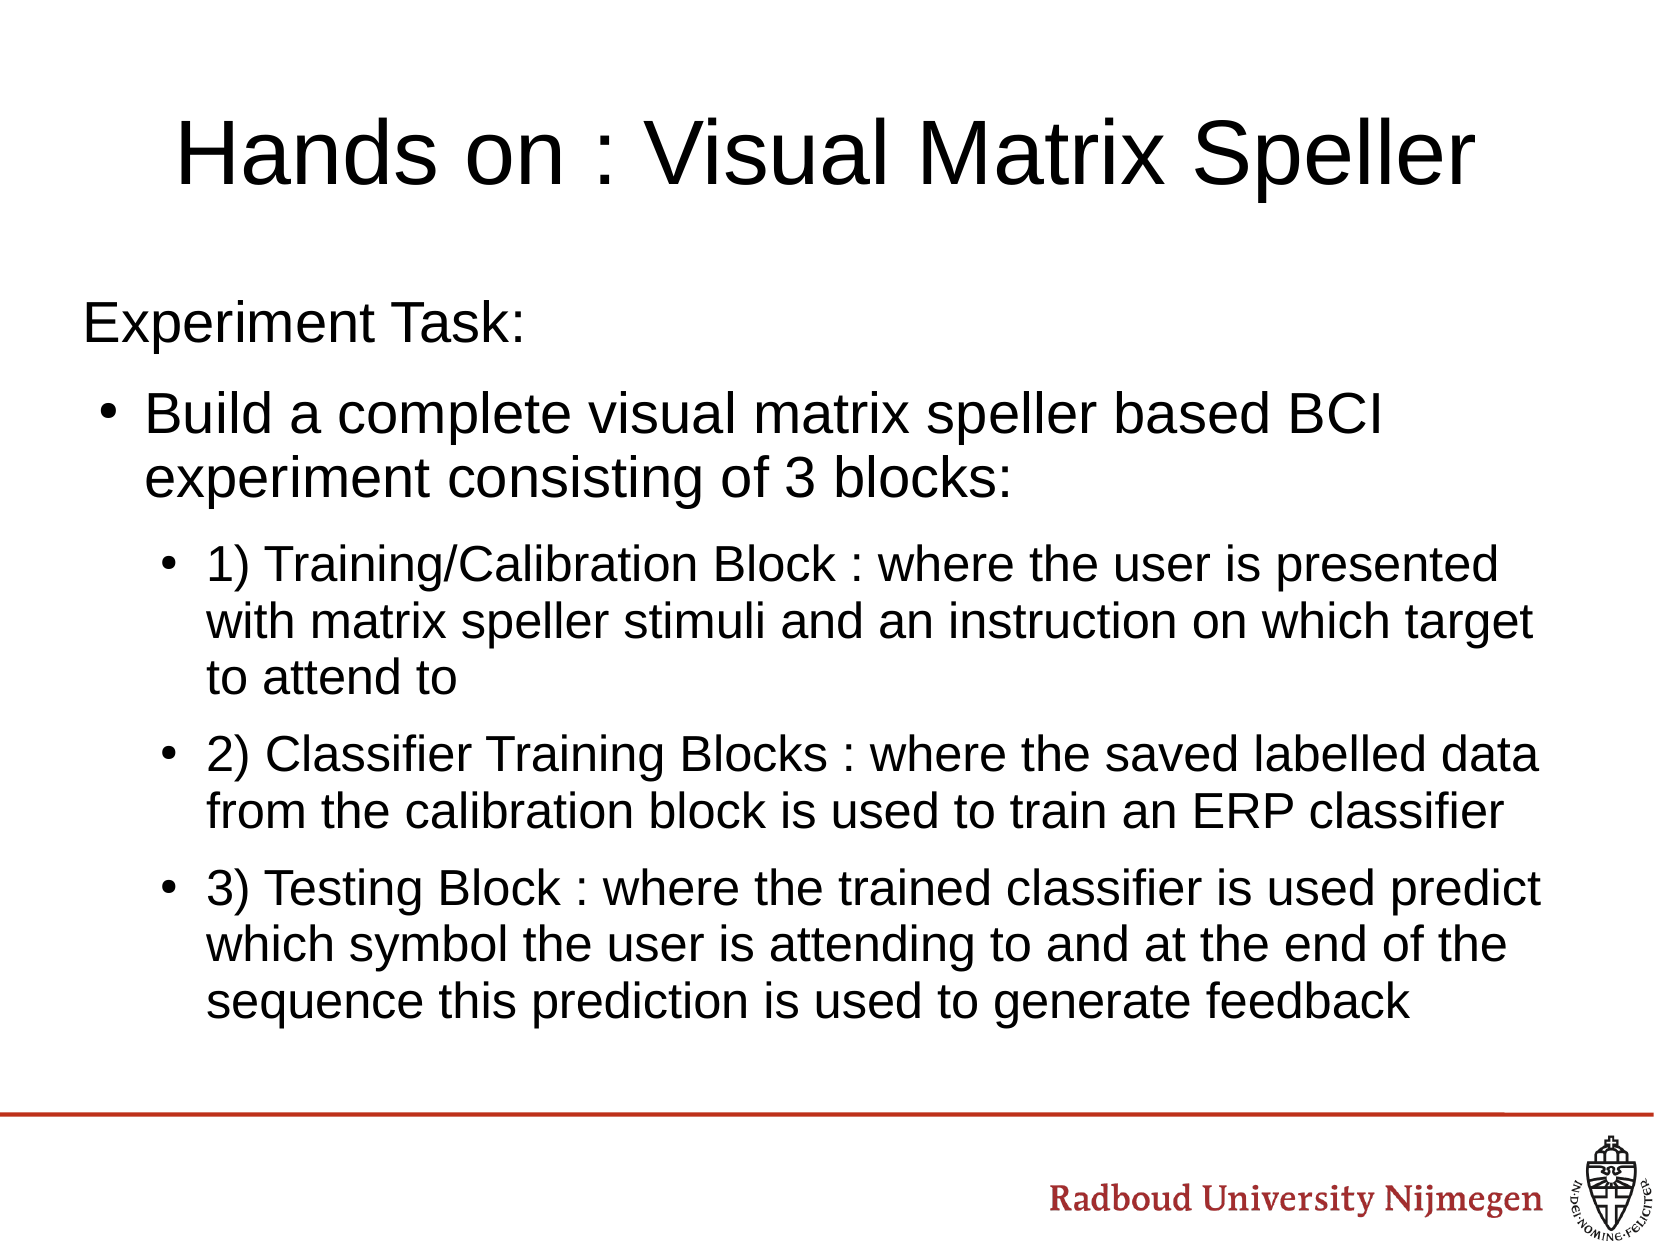

# Hands on : Visual Matrix Speller
Experiment Task:
Build a complete visual matrix speller based BCI experiment consisting of 3 blocks:
1) Training/Calibration Block : where the user is presented with matrix speller stimuli and an instruction on which target to attend to
2) Classifier Training Blocks : where the saved labelled data from the calibration block is used to train an ERP classifier
3) Testing Block : where the trained classifier is used predict which symbol the user is attending to and at the end of the sequence this prediction is used to generate feedback